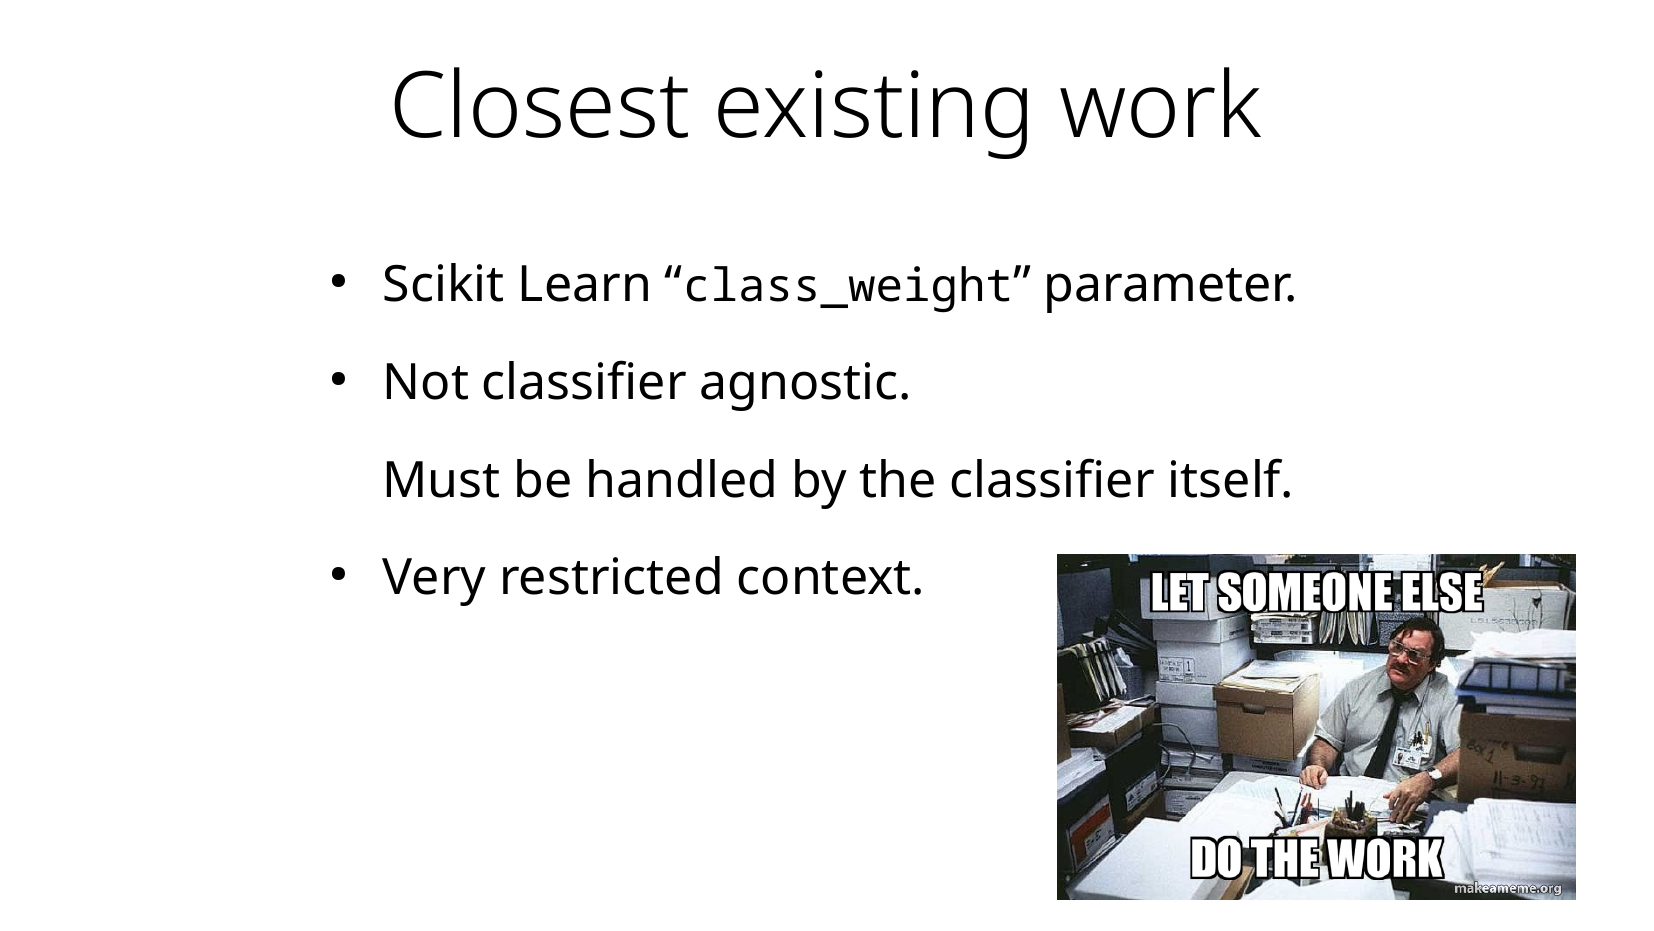

# Closest existing work
Scikit Learn “class_weight” parameter.
Not classifier agnostic.
Must be handled by the classifier itself.
Very restricted context.